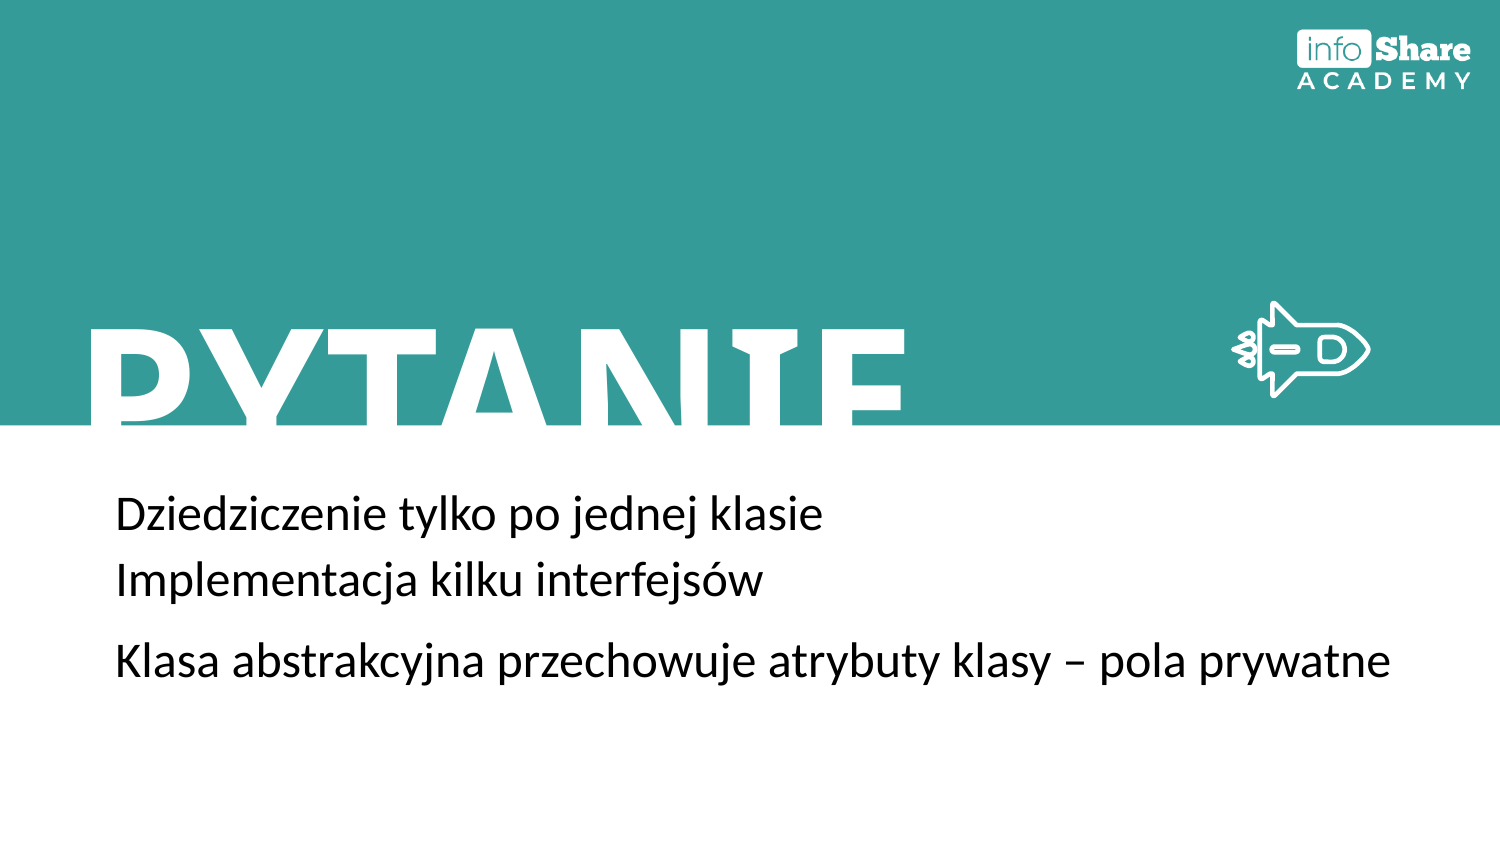

# PYTANIE
Dziedziczenie tylko po jednej klasie
Implementacja kilku interfejsów
Klasa abstrakcyjna przechowuje atrybuty klasy – pola prywatne